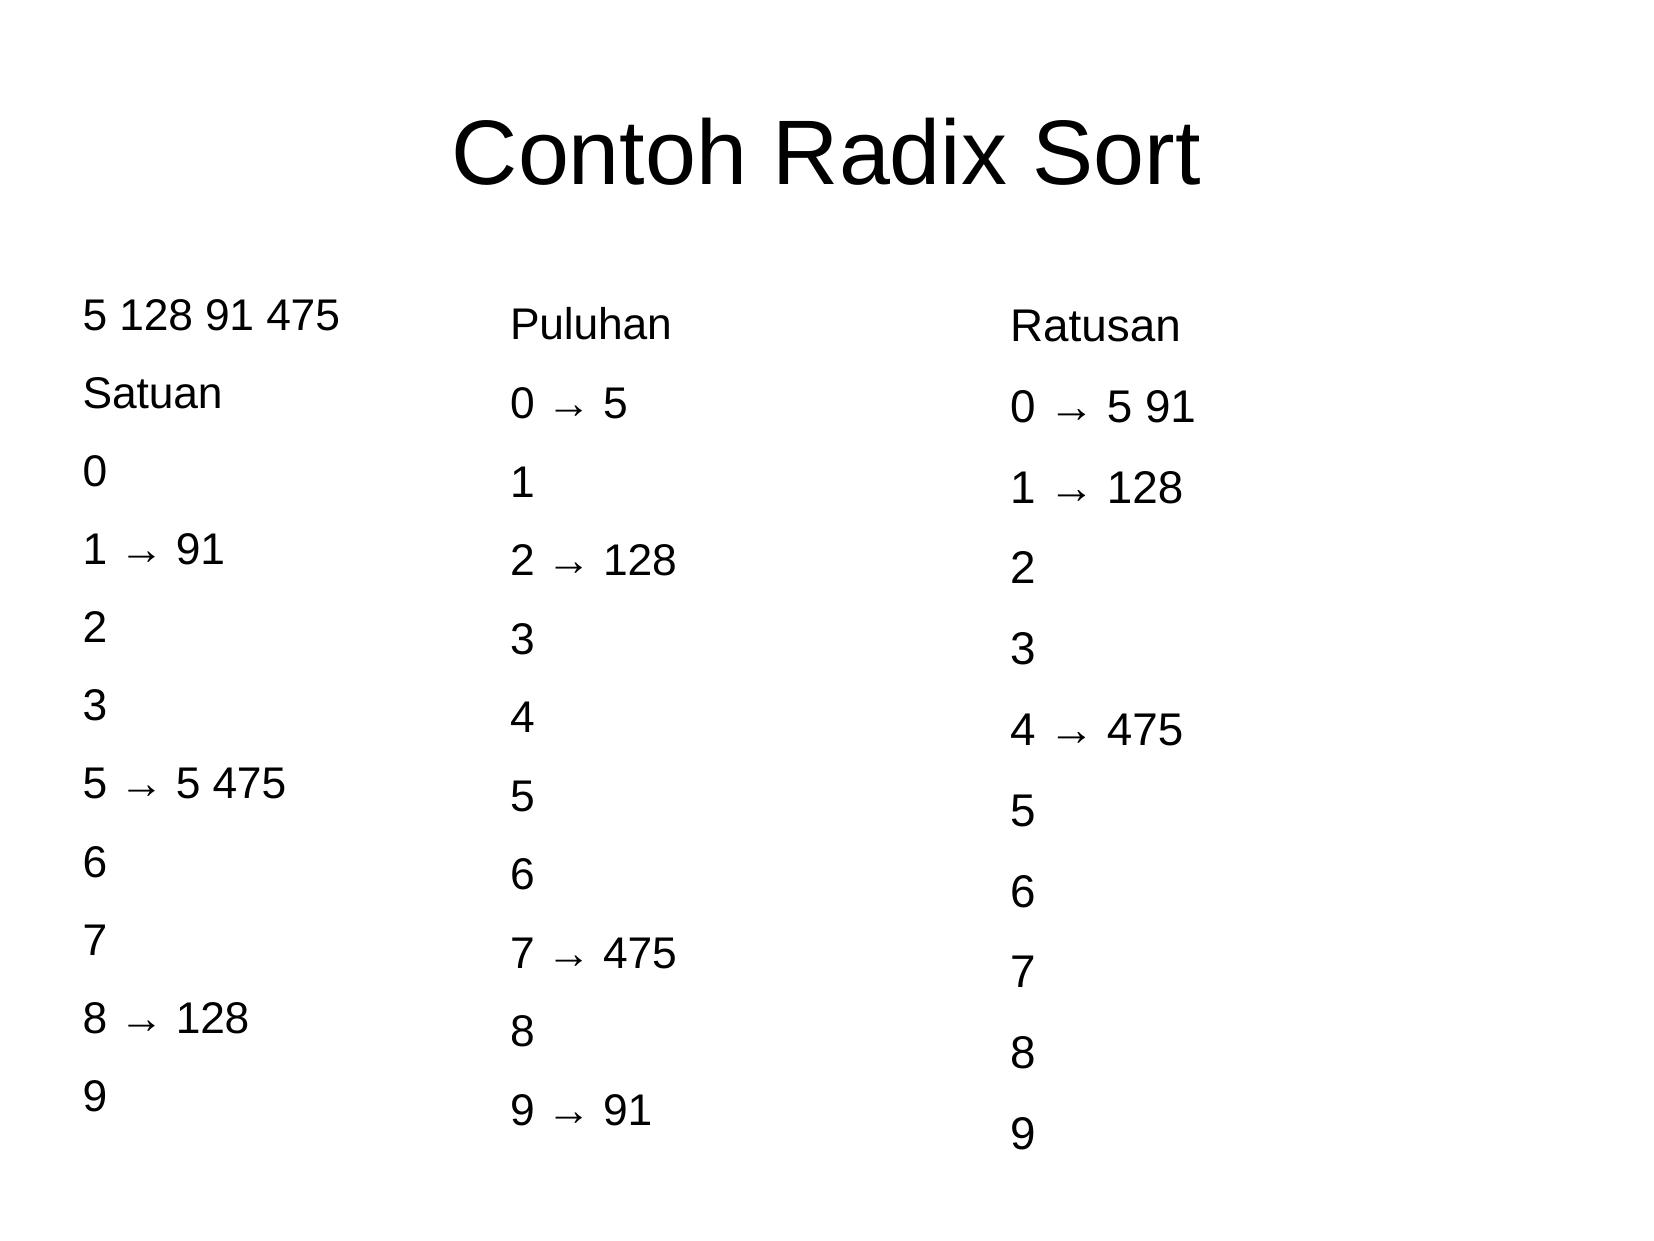

# Contoh Radix Sort
5 128 91 475
Satuan
0
1 → 91
2
3
5 → 5 475
6
7
8 → 128
9
Puluhan
0 → 5
1
2 → 128
3
4
5
6
7 → 475
8
9 → 91
Ratusan
0 → 5 91
1 → 128
2
3
4 → 475
5
6
7
8
9